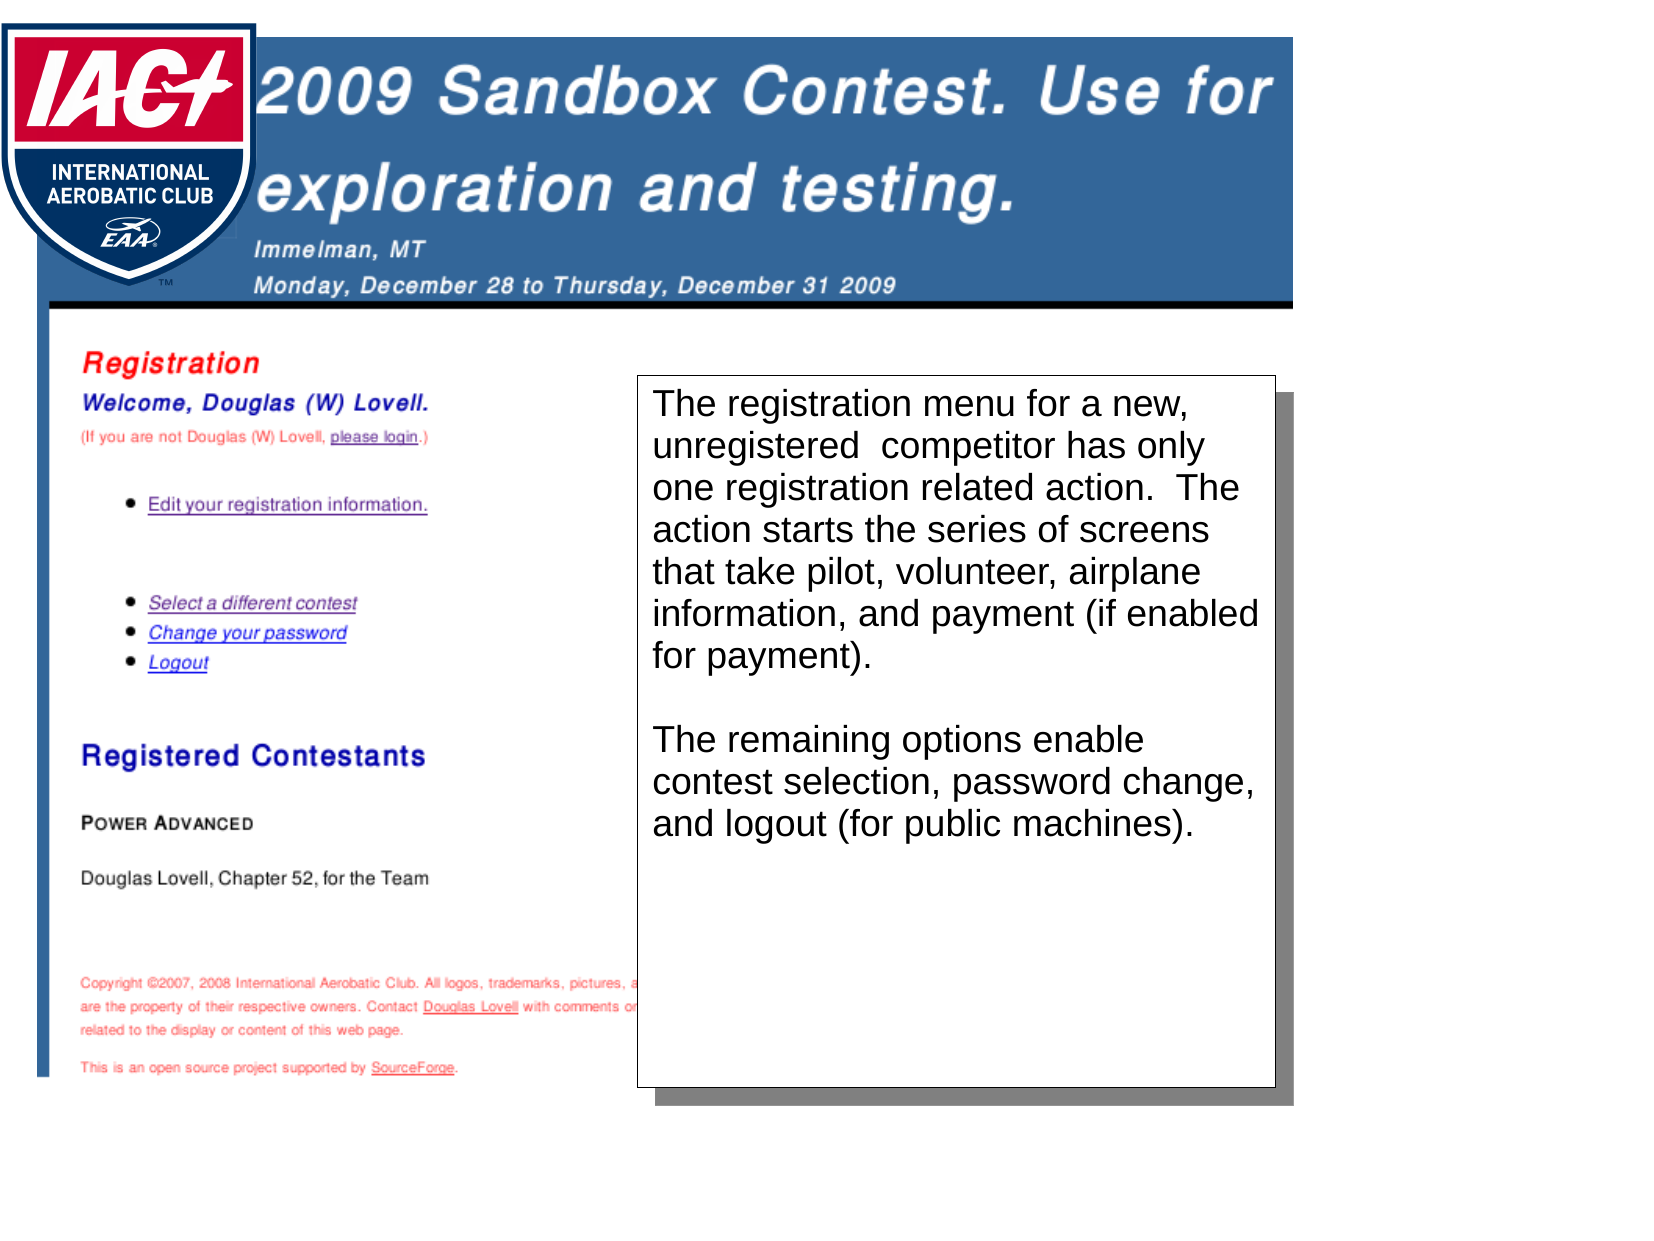

The registration menu for a new, unregistered competitor has only one registration related action. The action starts the series of screens that take pilot, volunteer, airplane information, and payment (if enabled for payment).
The remaining options enable contest selection, password change, and logout (for public machines).